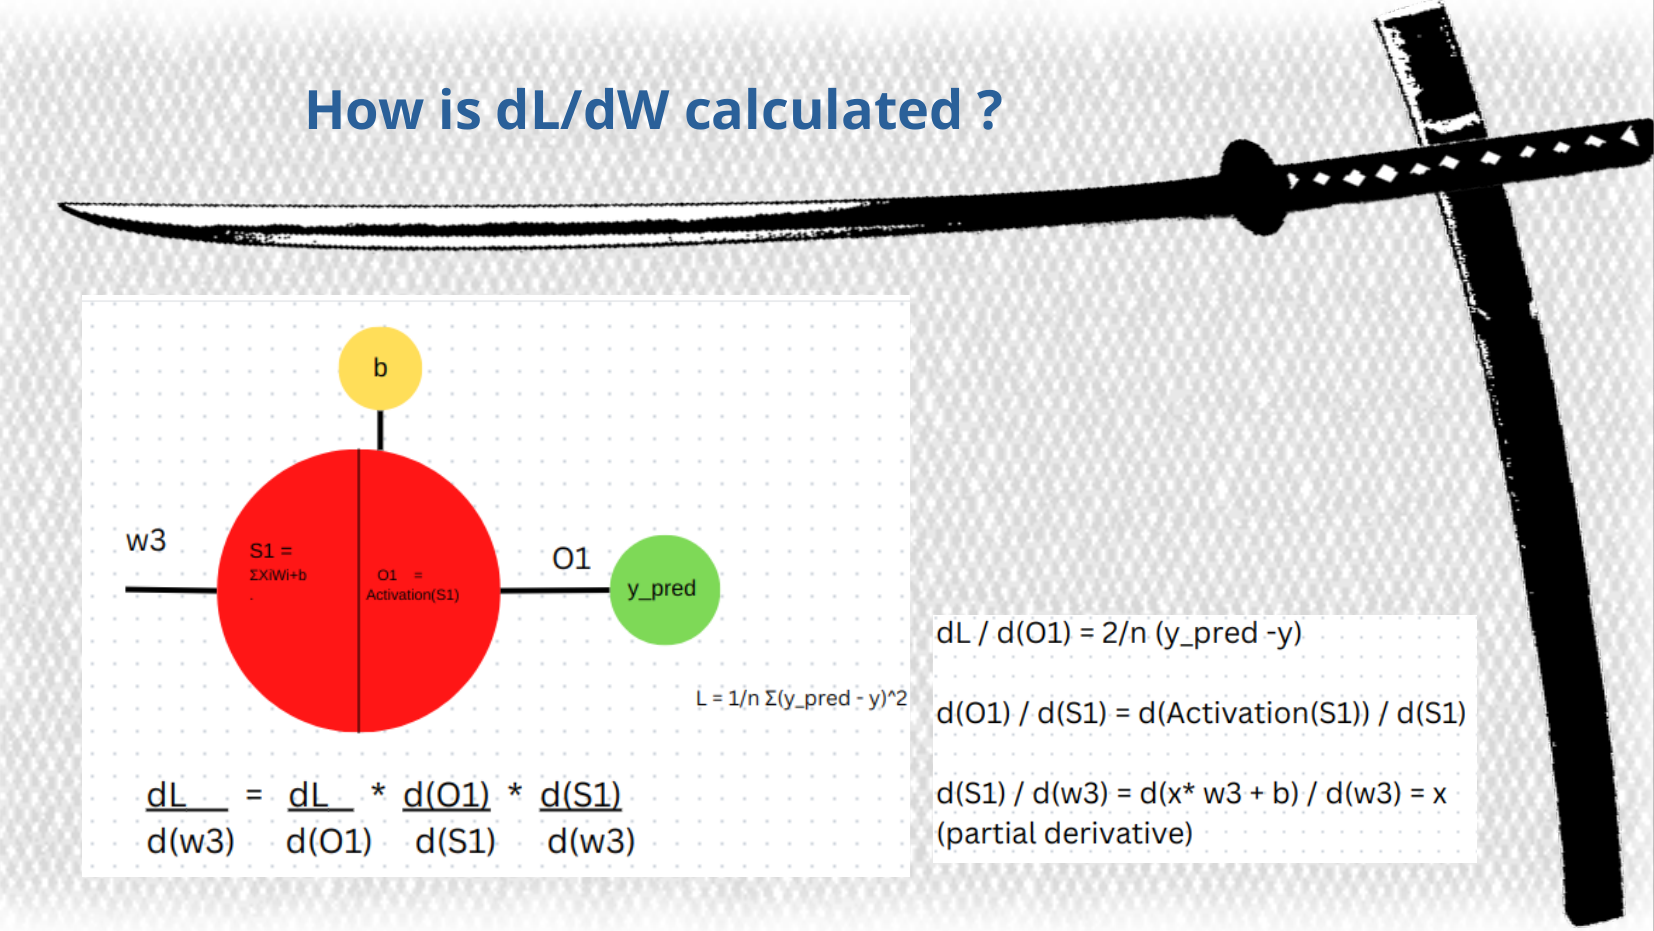

# How is dL/dW calculated ?
Using chain rule